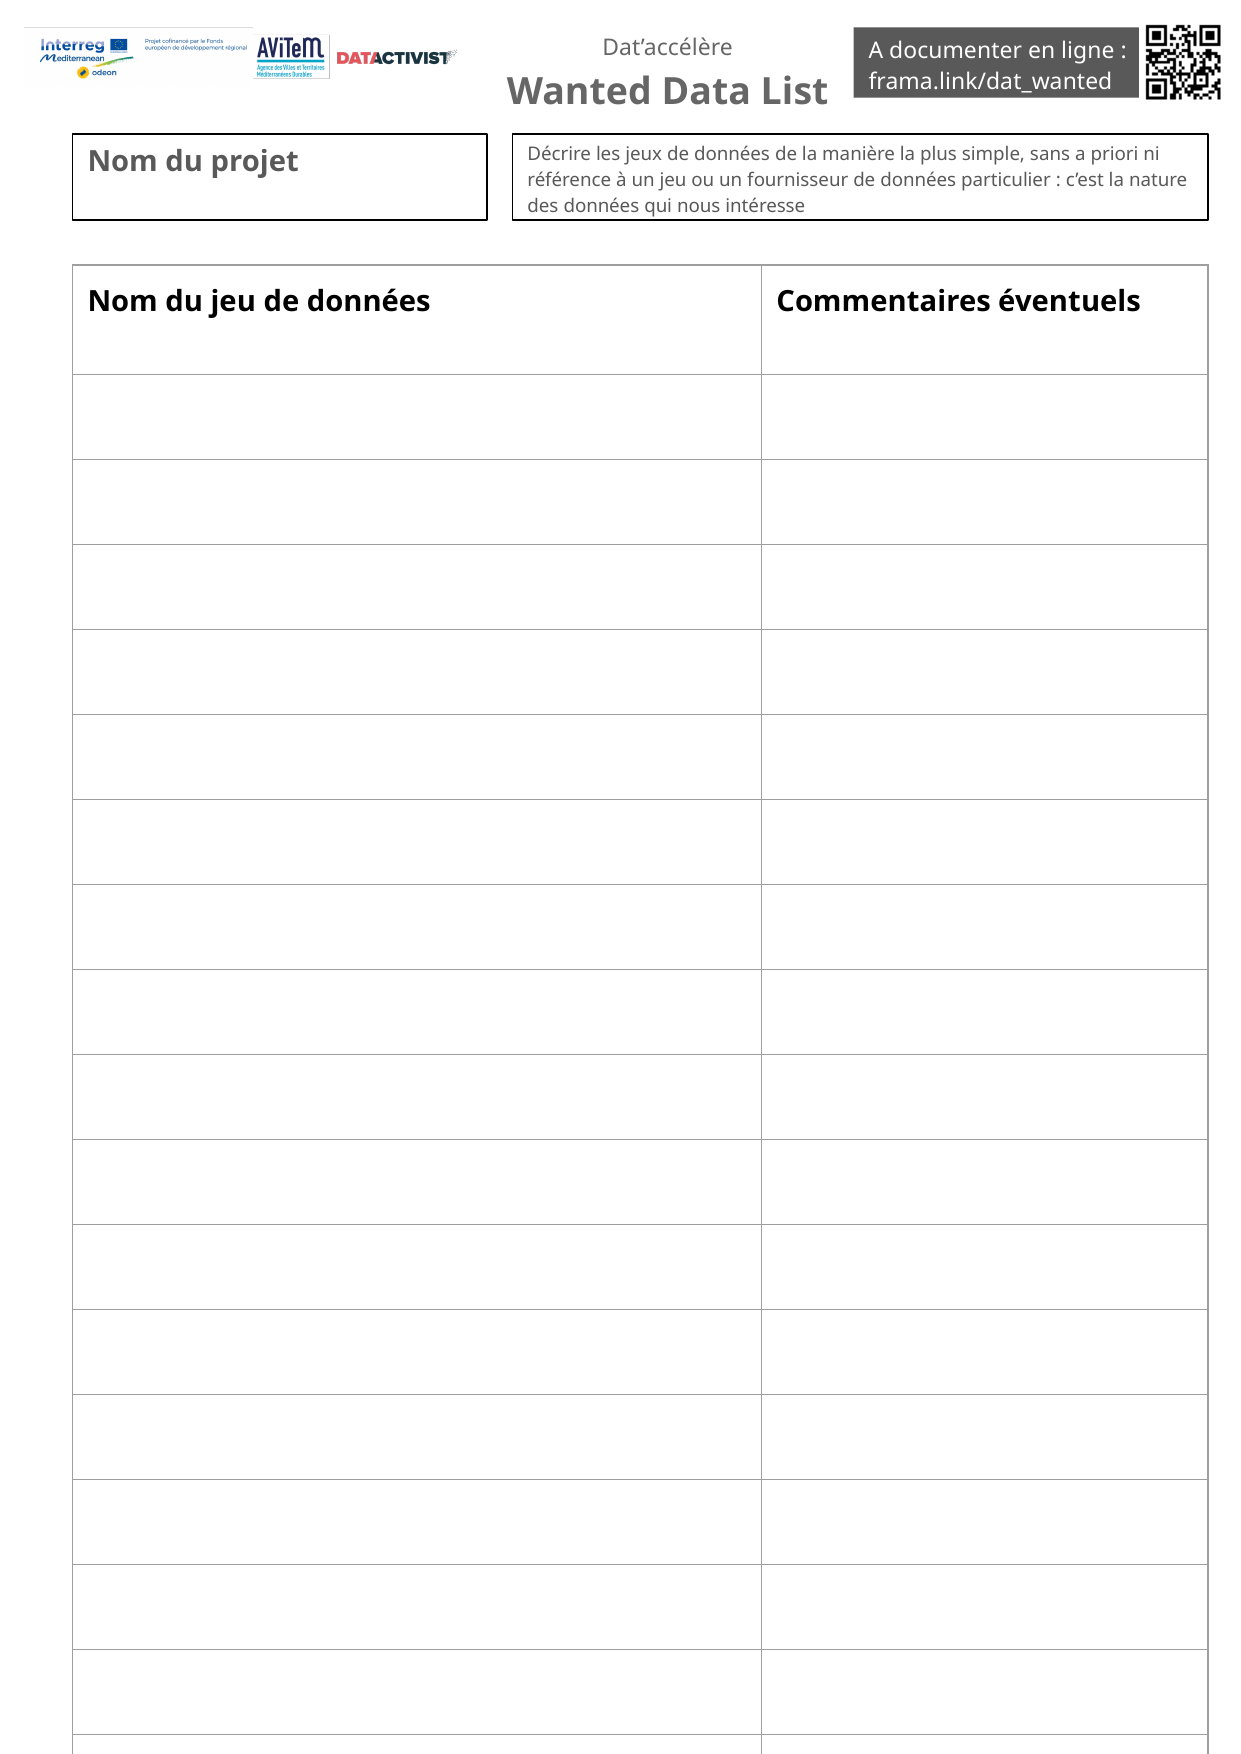

Dat’accélère
Wanted Data List
A documenter en ligne : frama.link/dat_wanted
Nom du projet
Décrire les jeux de données de la manière la plus simple, sans a priori ni référence à un jeu ou un fournisseur de données particulier : c’est la nature des données qui nous intéresse
| Nom du jeu de données | Commentaires éventuels |
| --- | --- |
| | |
| | |
| | |
| | |
| | |
| | |
| | |
| | |
| | |
| | |
| | |
| | |
| | |
| | |
| | |
| | |
| | |